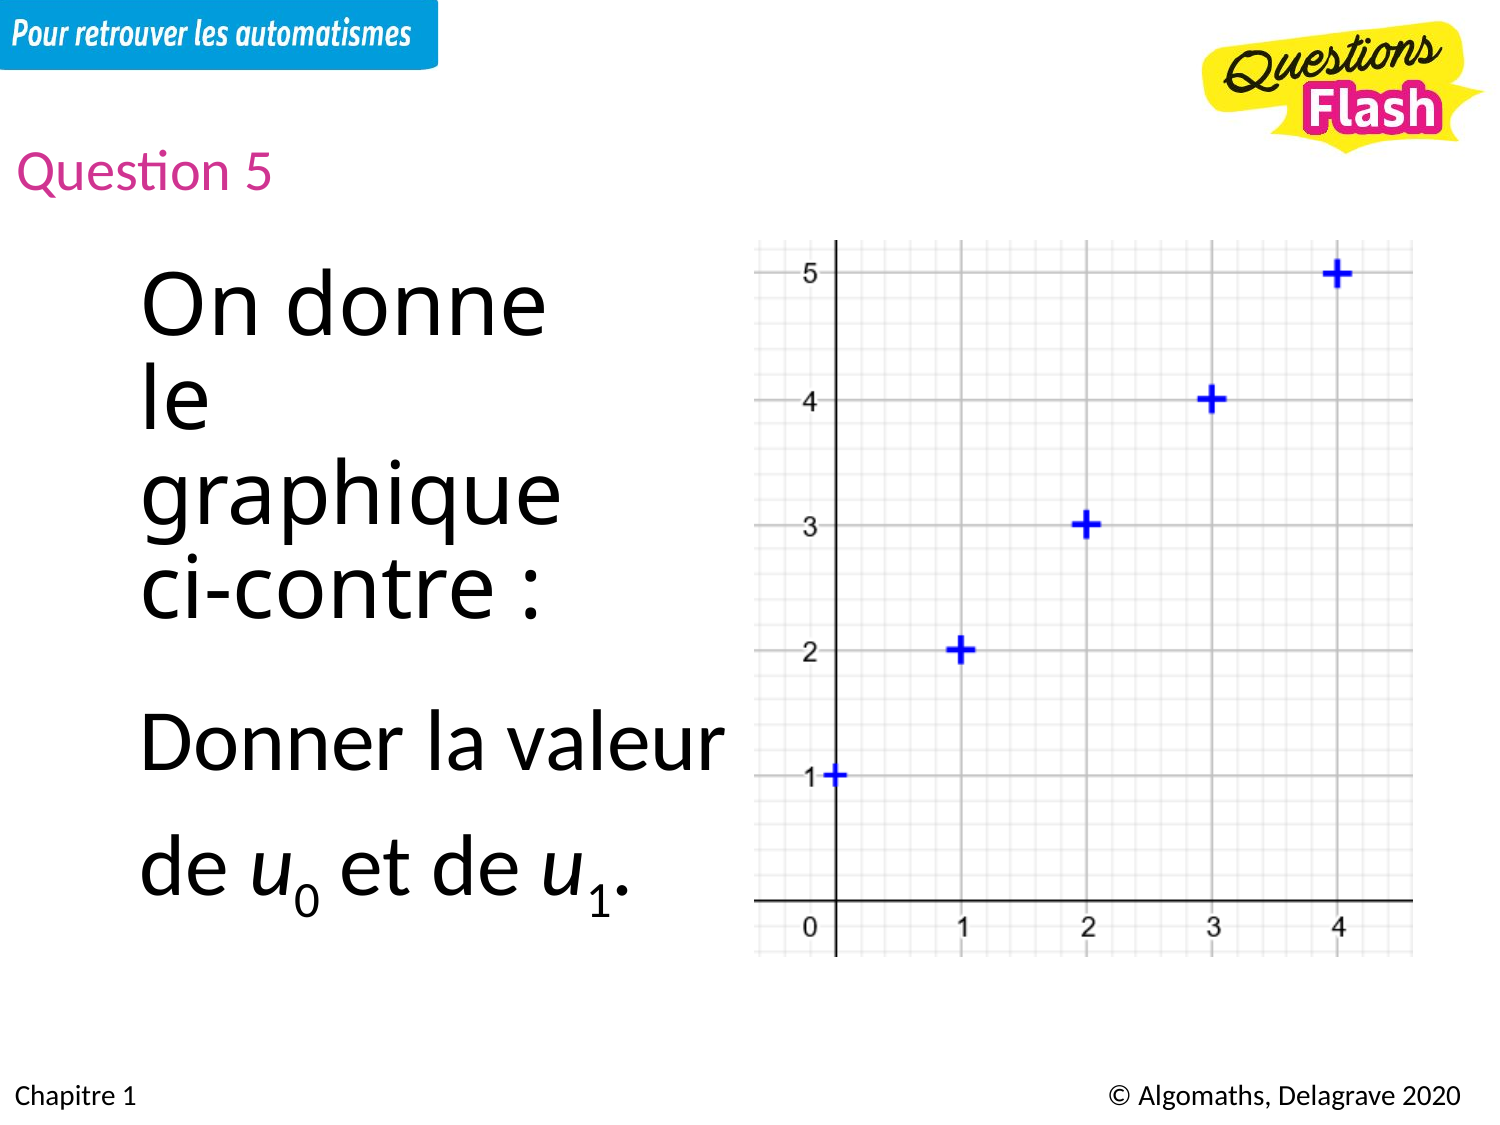

Question 5
# On donne le graphique ci-contre :
Donner la valeur
de u0 et de u1.